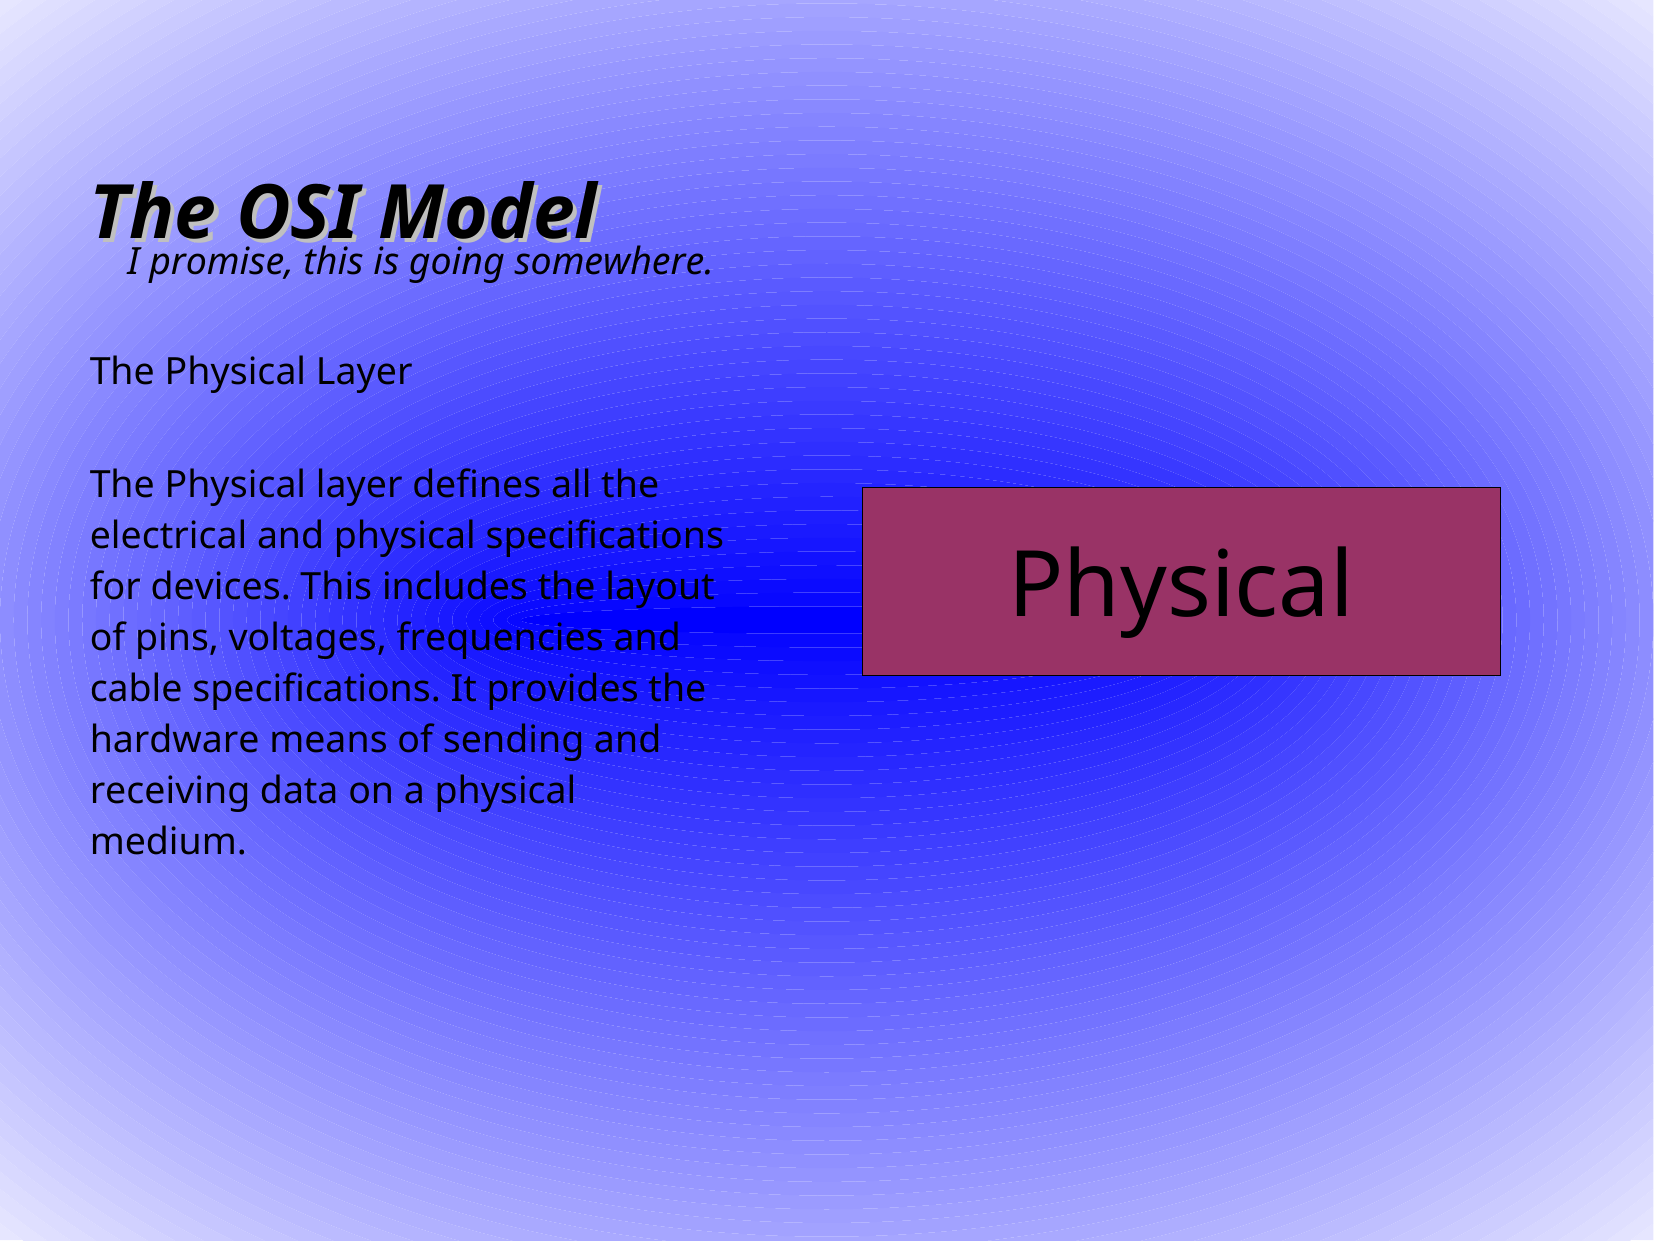

The OSI Model
I promise, this is going somewhere.
The Physical Layer
The Physical layer defines all the electrical and physical specifications for devices. This includes the layout of pins, voltages, frequencies and cable specifications. It provides the hardware means of sending and receiving data on a physical medium.
Physical